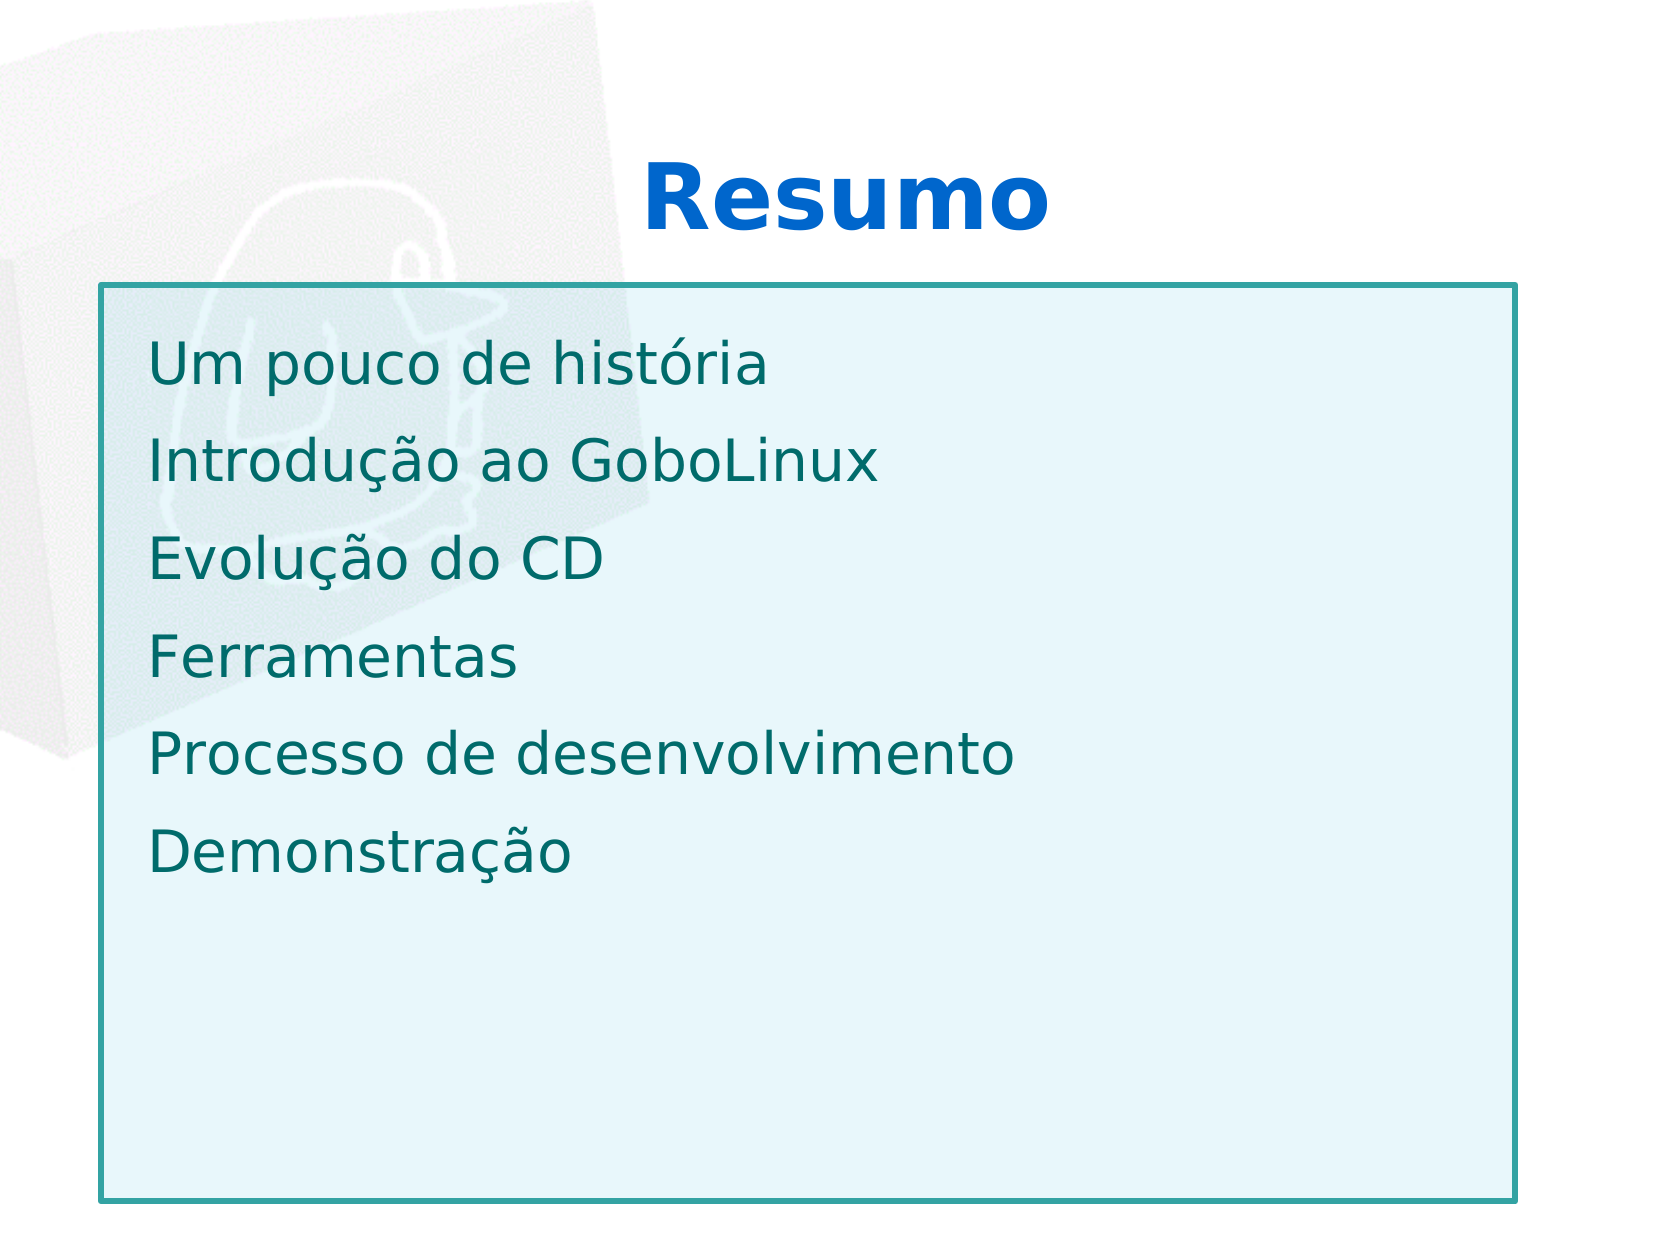

# Resumo
Um pouco de história
Introdução ao GoboLinux
Evolução do CD
Ferramentas
Processo de desenvolvimento
Demonstração